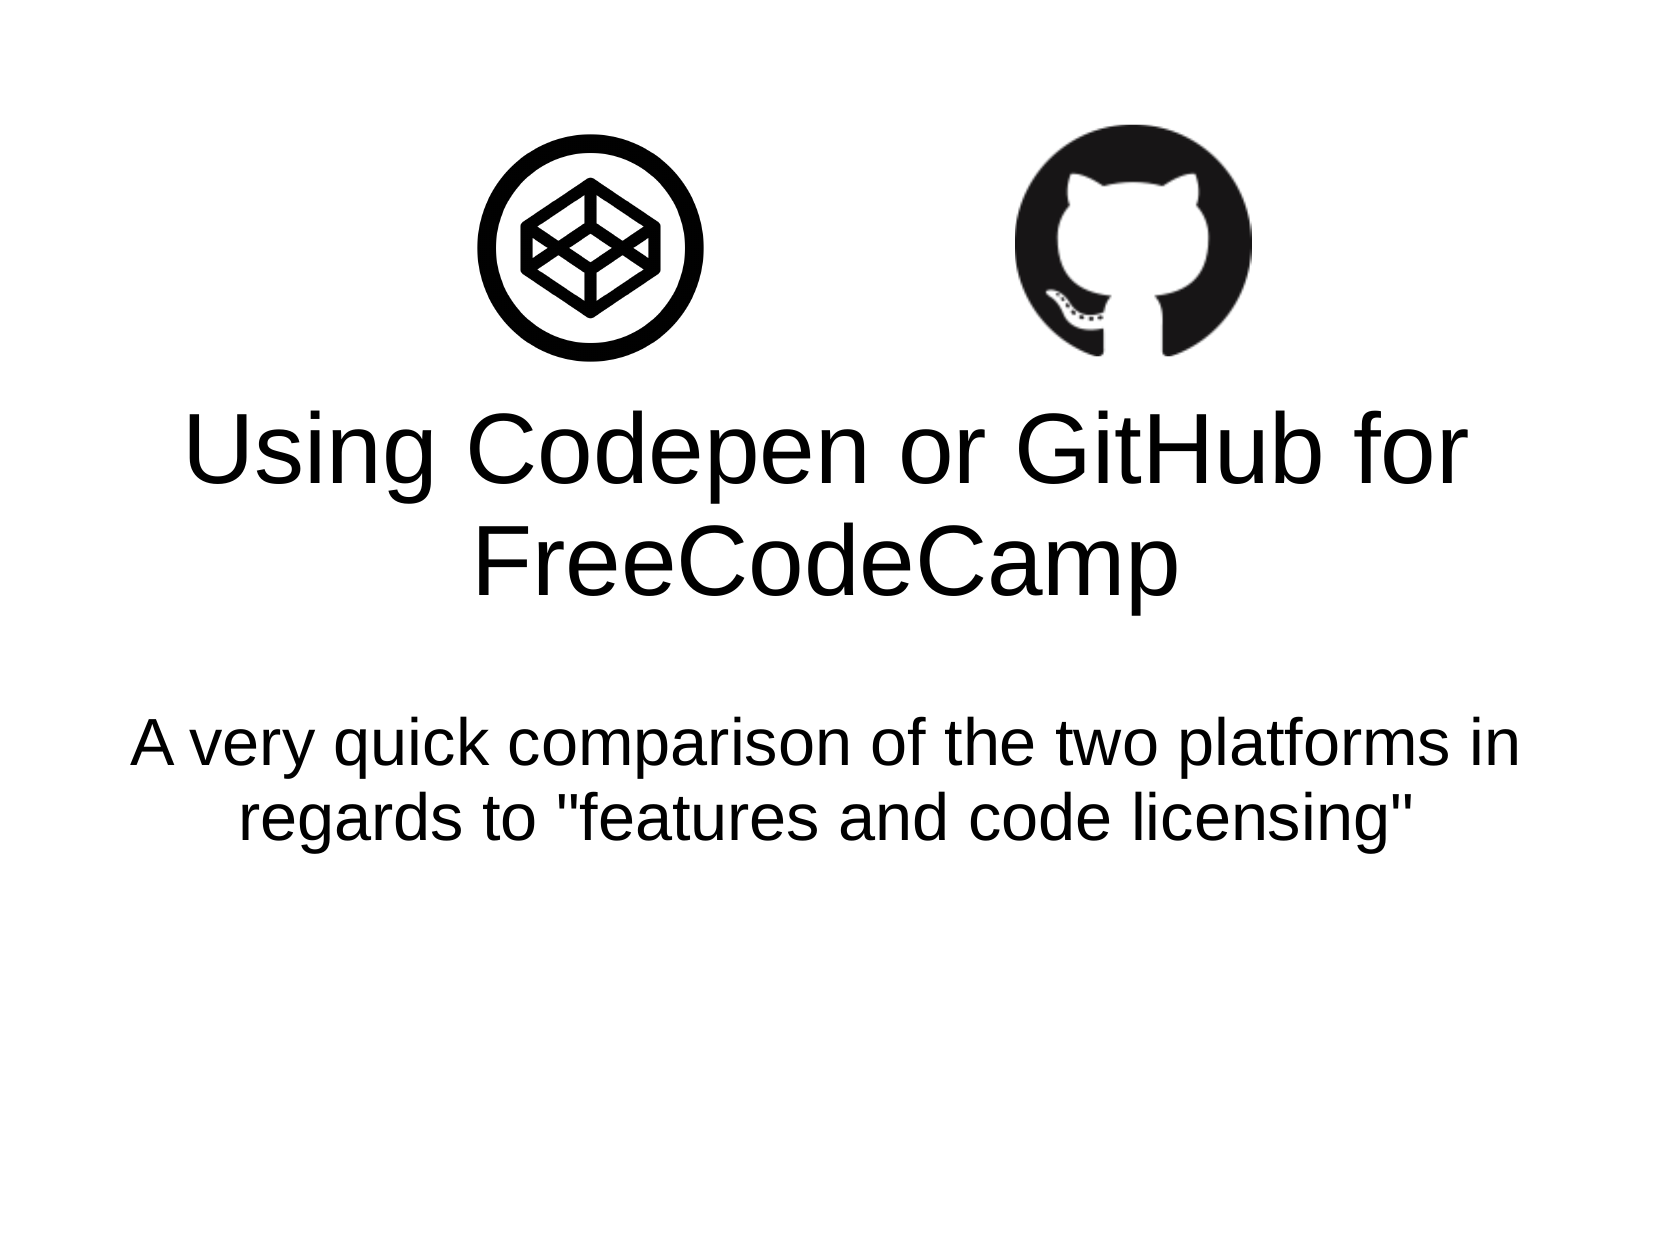

# Using Codepen or GitHub for FreeCodeCamp
A very quick comparison of the two platforms in regards to "features and code licensing"